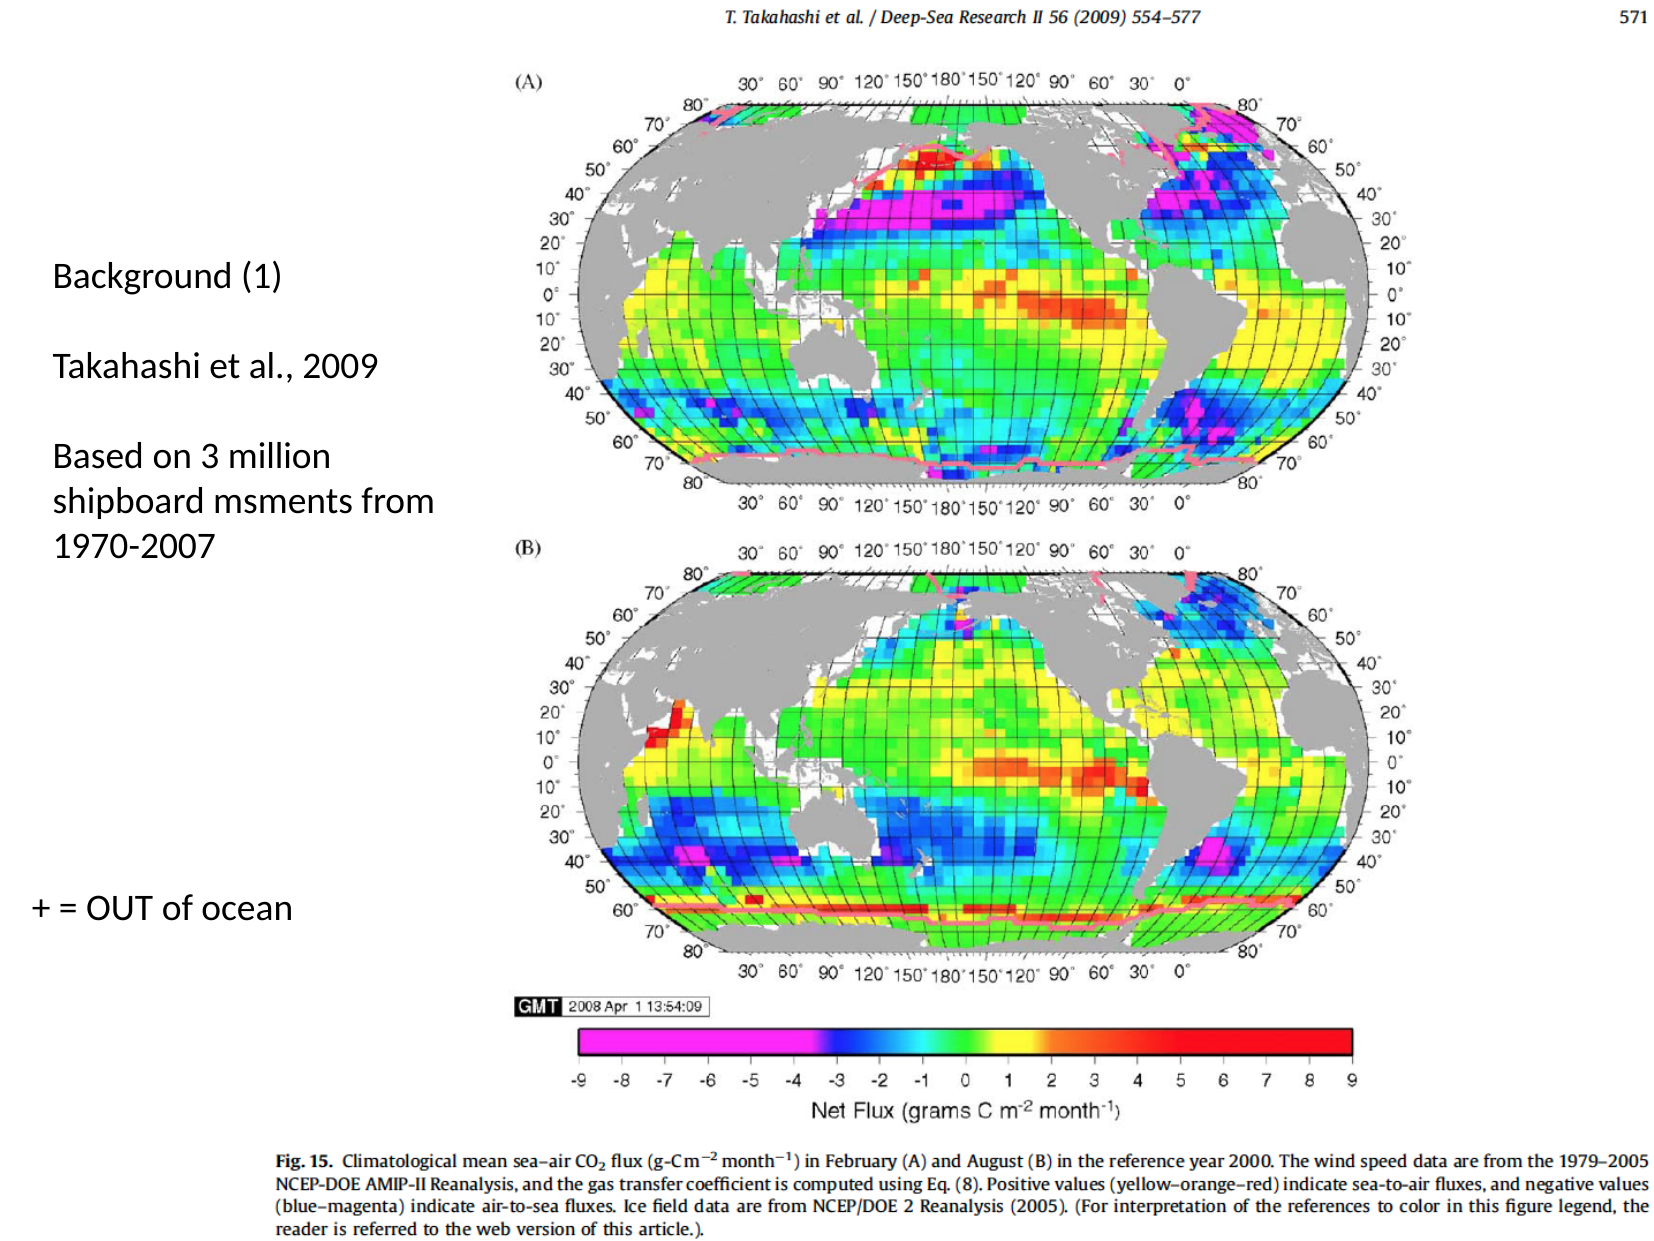

Background (1)
Takahashi et al., 2009
Based on 3 million shipboard msments from 1970-2007
+ = OUT of ocean